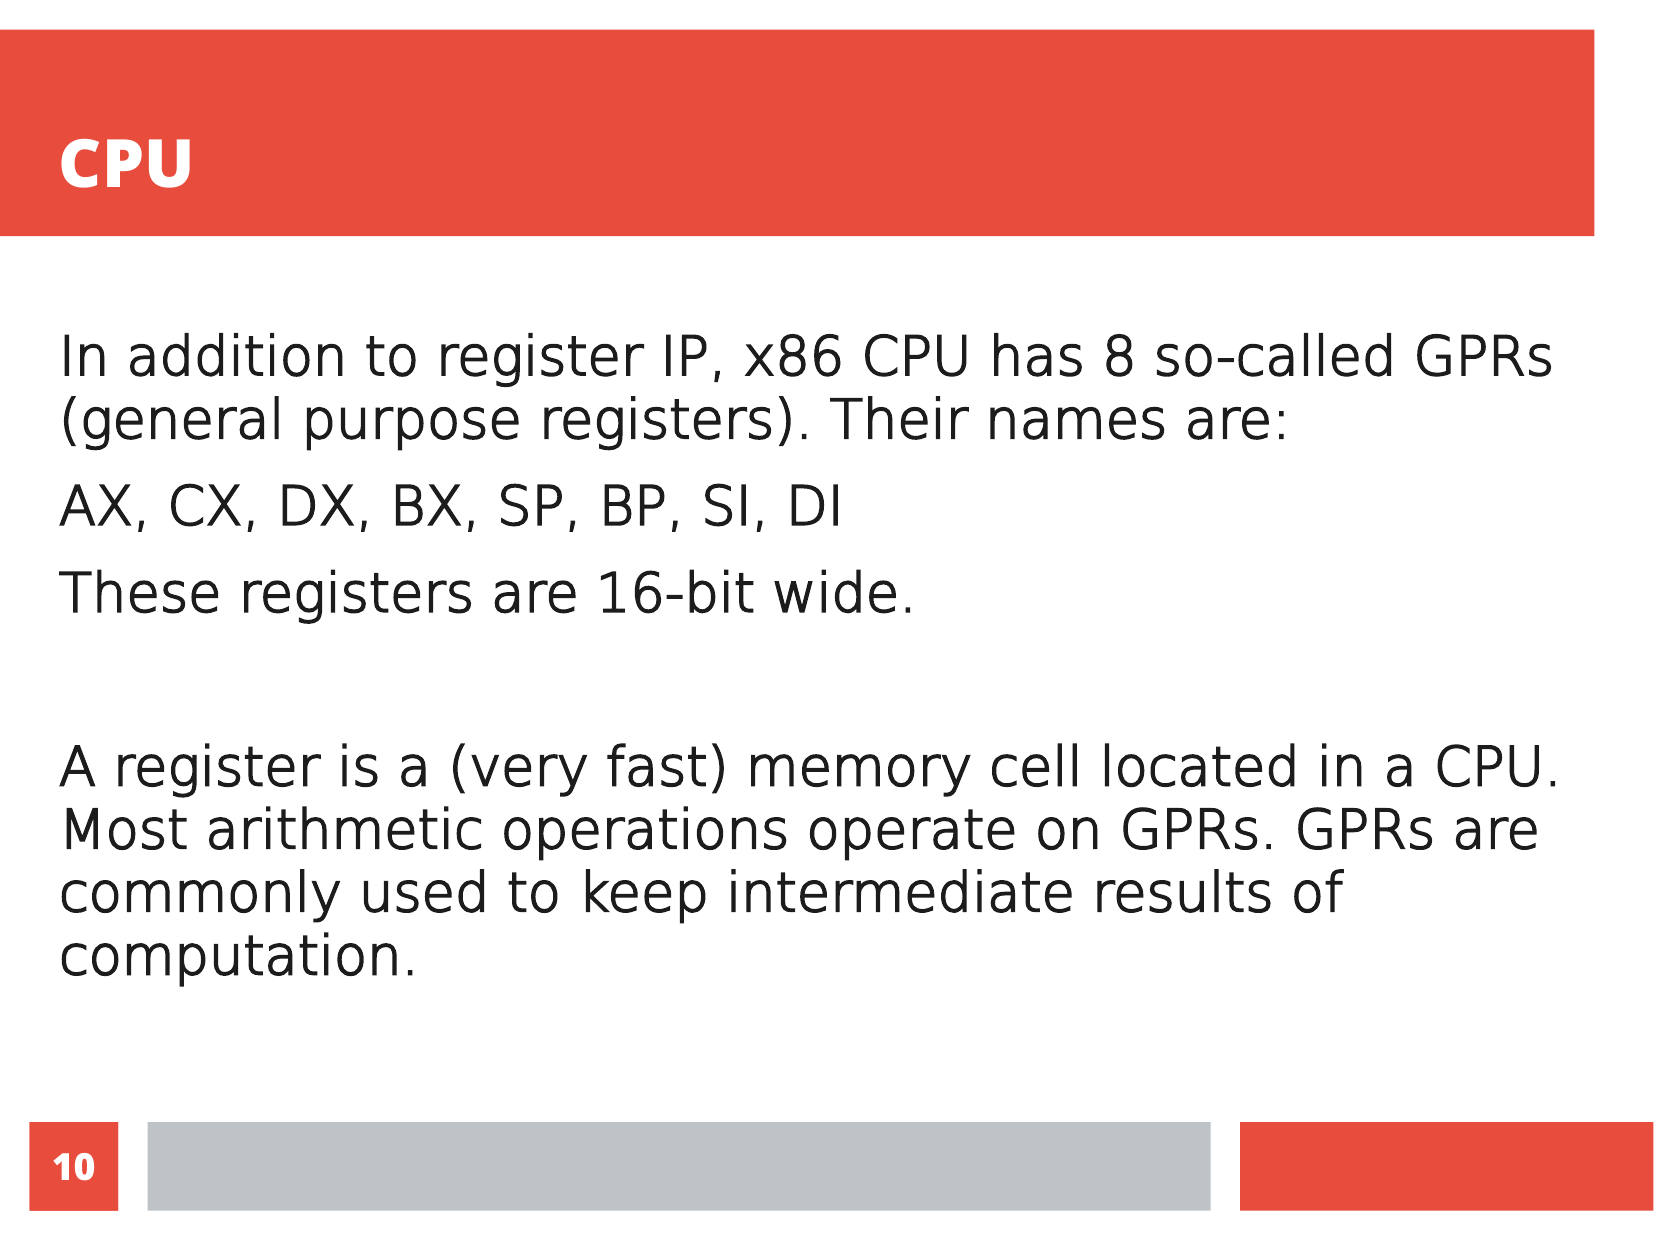

# CPU
In addition to register IP, x86 CPU has 8 so-called GPRs (general purpose registers). Their names are:
AX, CX, DX, BX, SP, BP, SI, DI
These registers are 16-bit wide.
A register is a (very fast) memory cell located in a CPU. Most arithmetic operations operate on GPRs. GPRs are commonly used to keep intermediate results of computation.
10